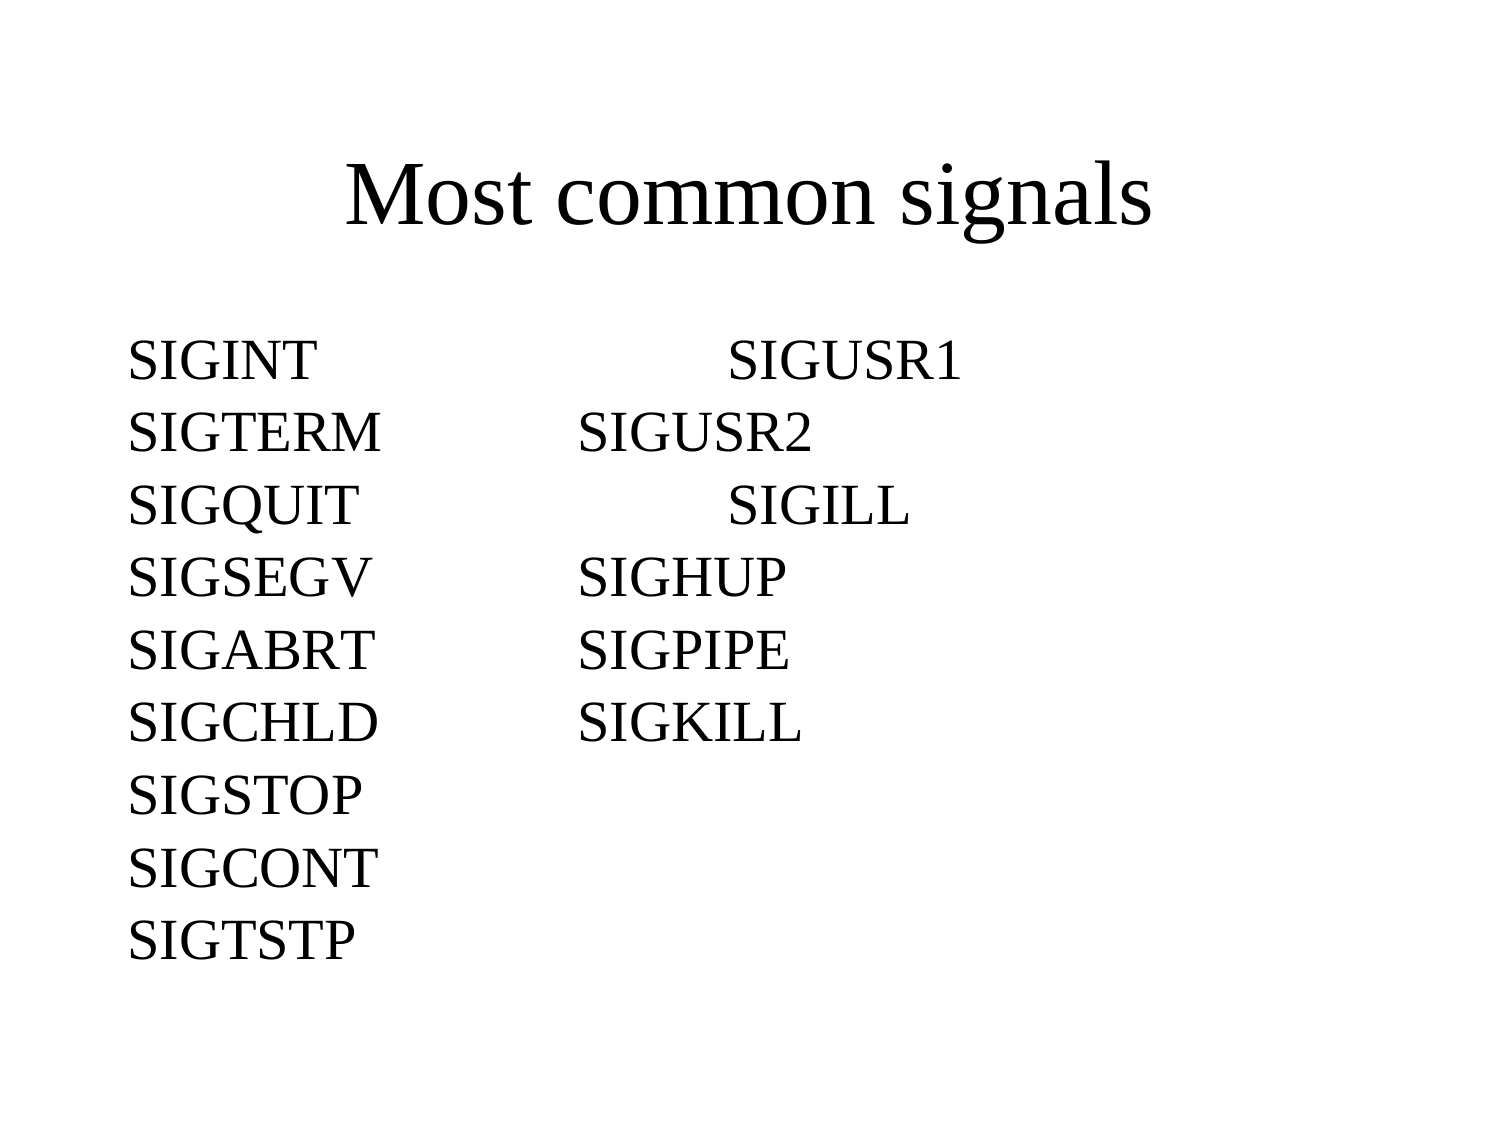

# Most common signals
SIGINT			SIGUSR1
SIGTERM		SIGUSR2
SIGQUIT			SIGILL
SIGSEGV		SIGHUP
SIGABRT		SIGPIPE
SIGCHLD		SIGKILL
SIGSTOP
SIGCONT
SIGTSTP